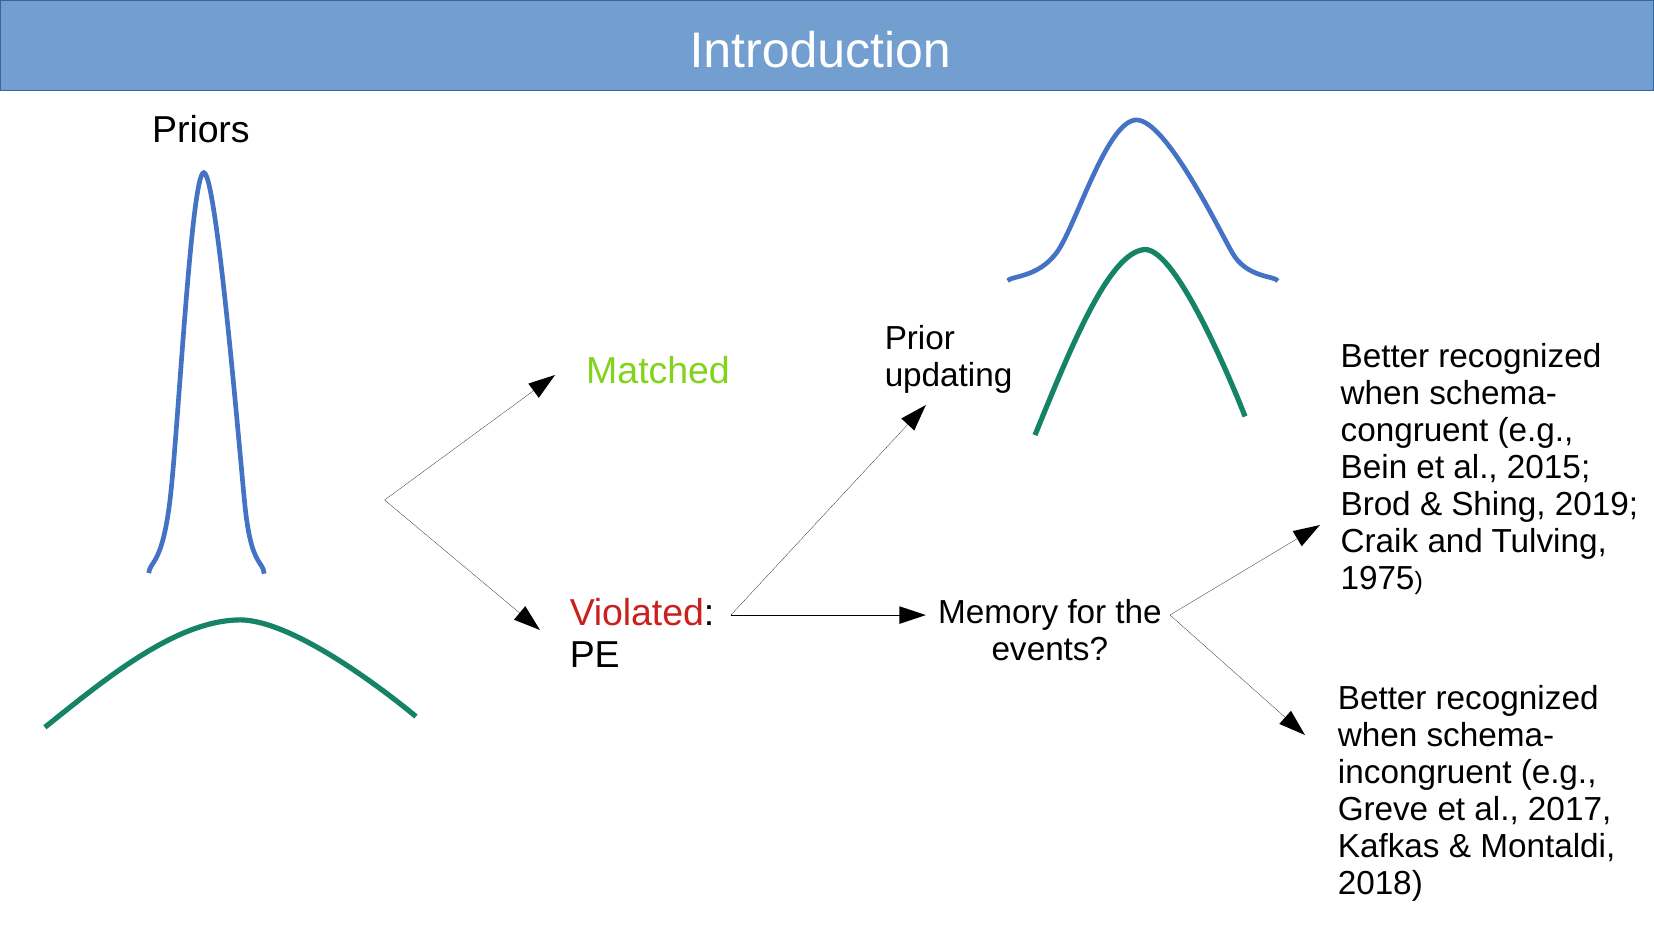

Introduction
Priors
Prior
updating
Better recognized when schema-congruent (e.g., Bein et al., 2015; Brod & Shing, 2019; Craik and Tulving, 1975)
Matched
Violated:
PE
Memory for the events?
Better recognized when schema-incongruent (e.g., Greve et al., 2017, Kafkas & Montaldi, 2018)